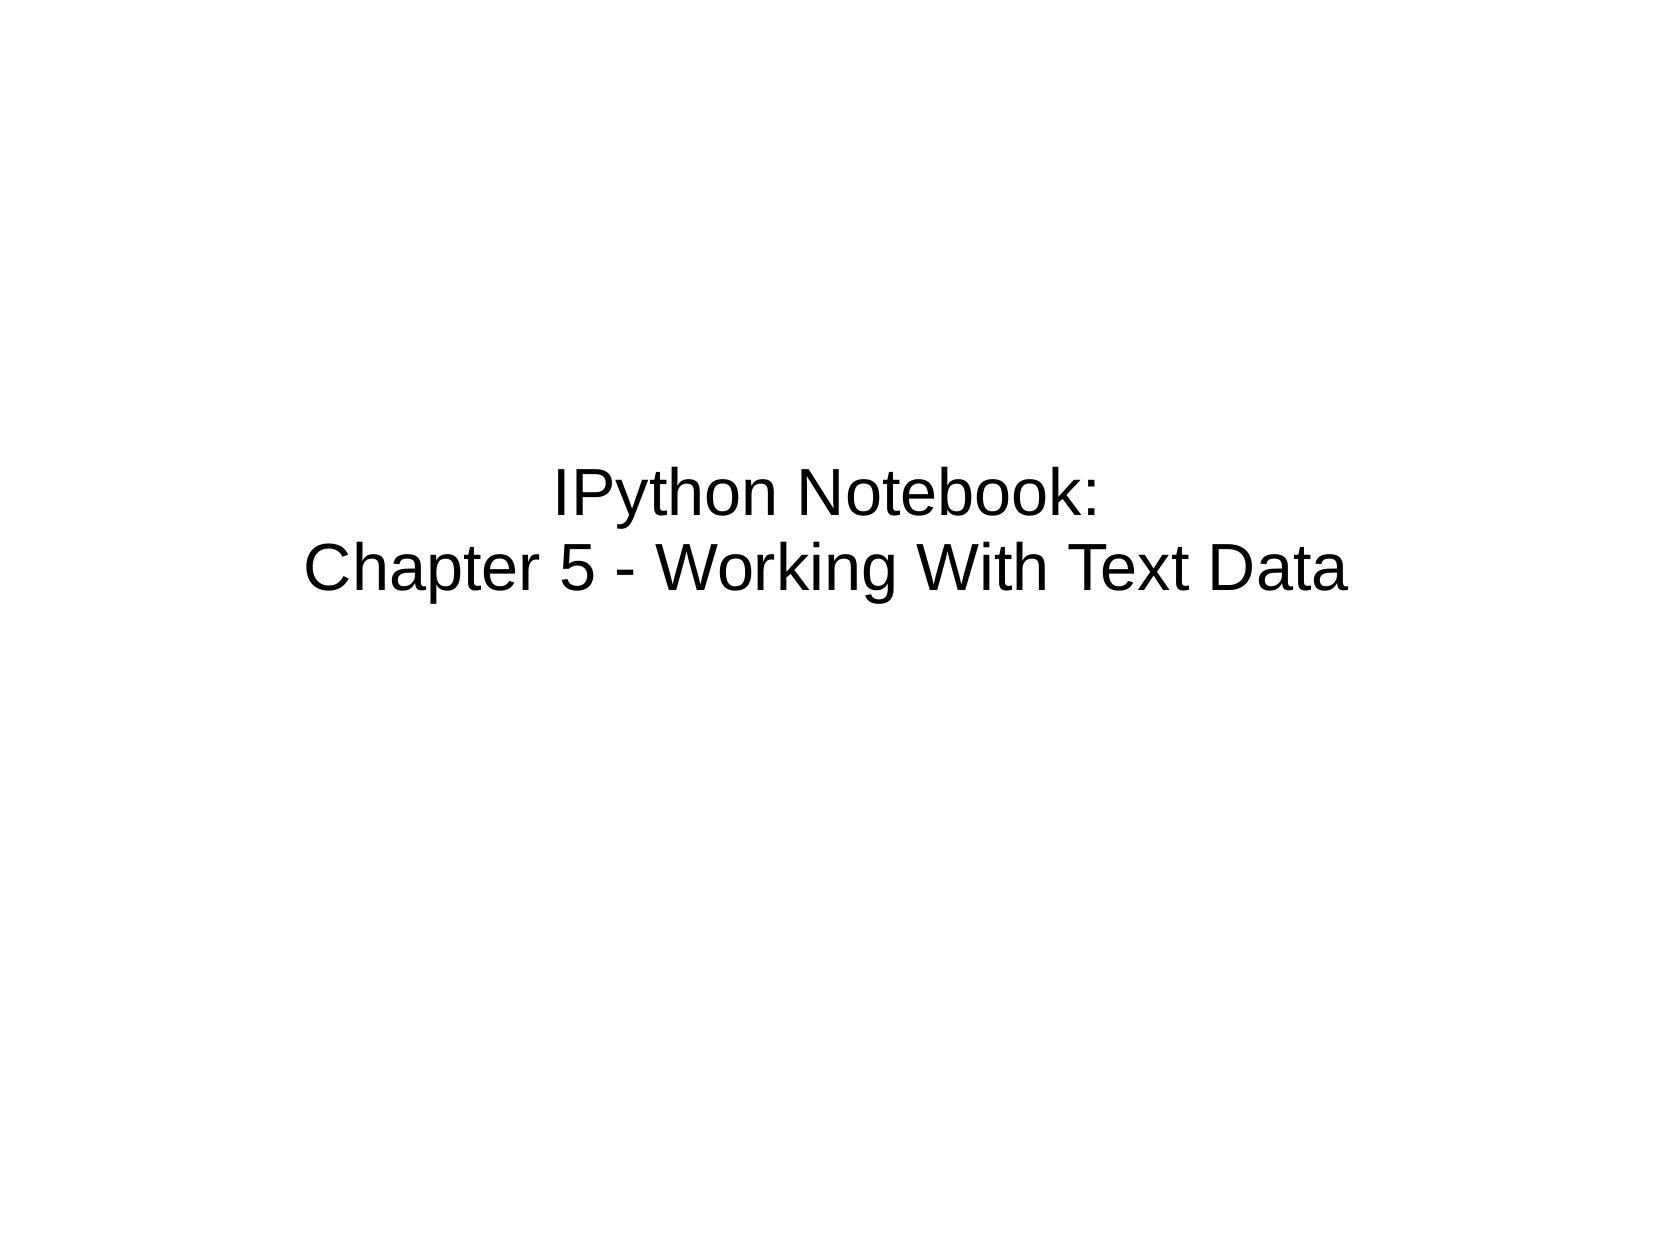

# IPython Notebook:
Chapter 5 - Working With Text Data